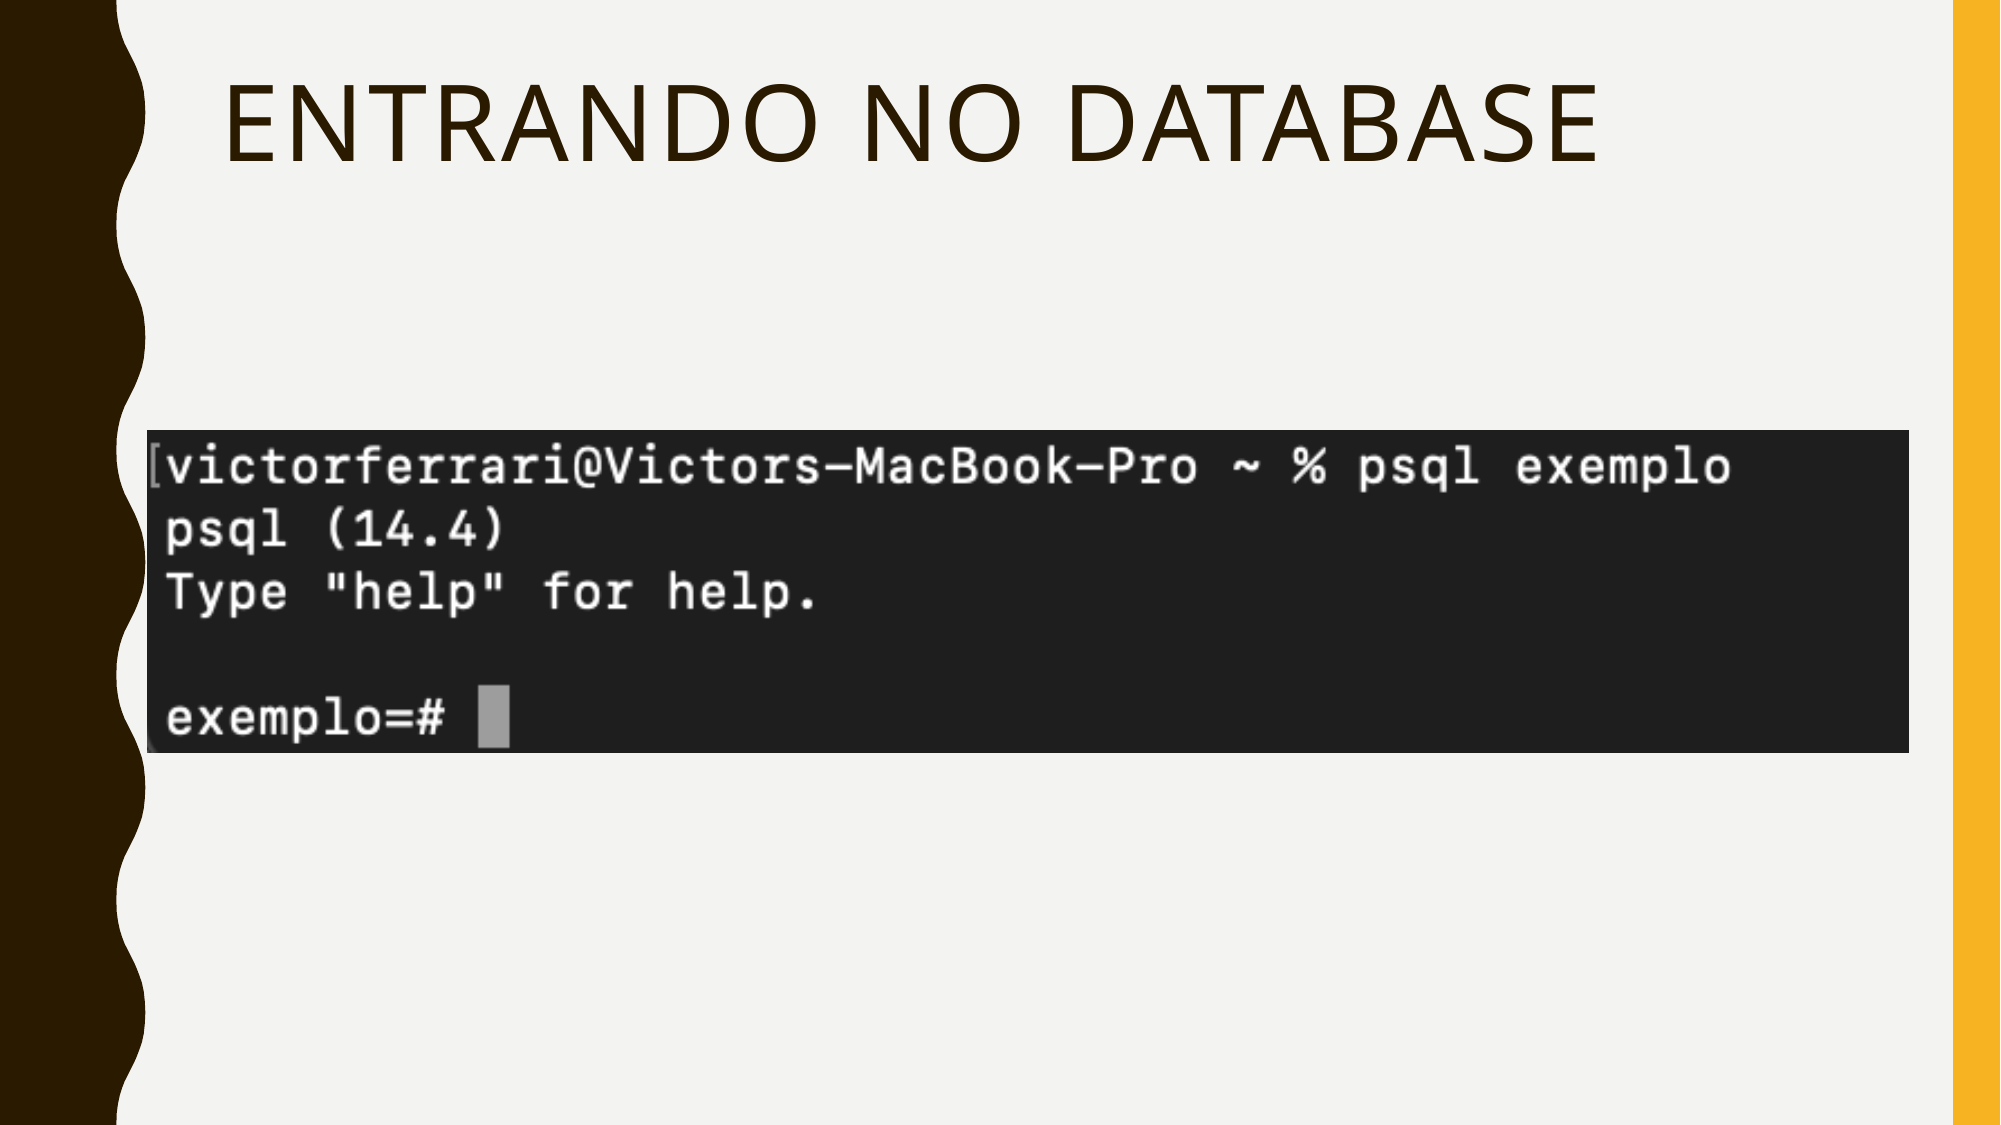

Interface principal postgres
# Entrando no database
Criando database